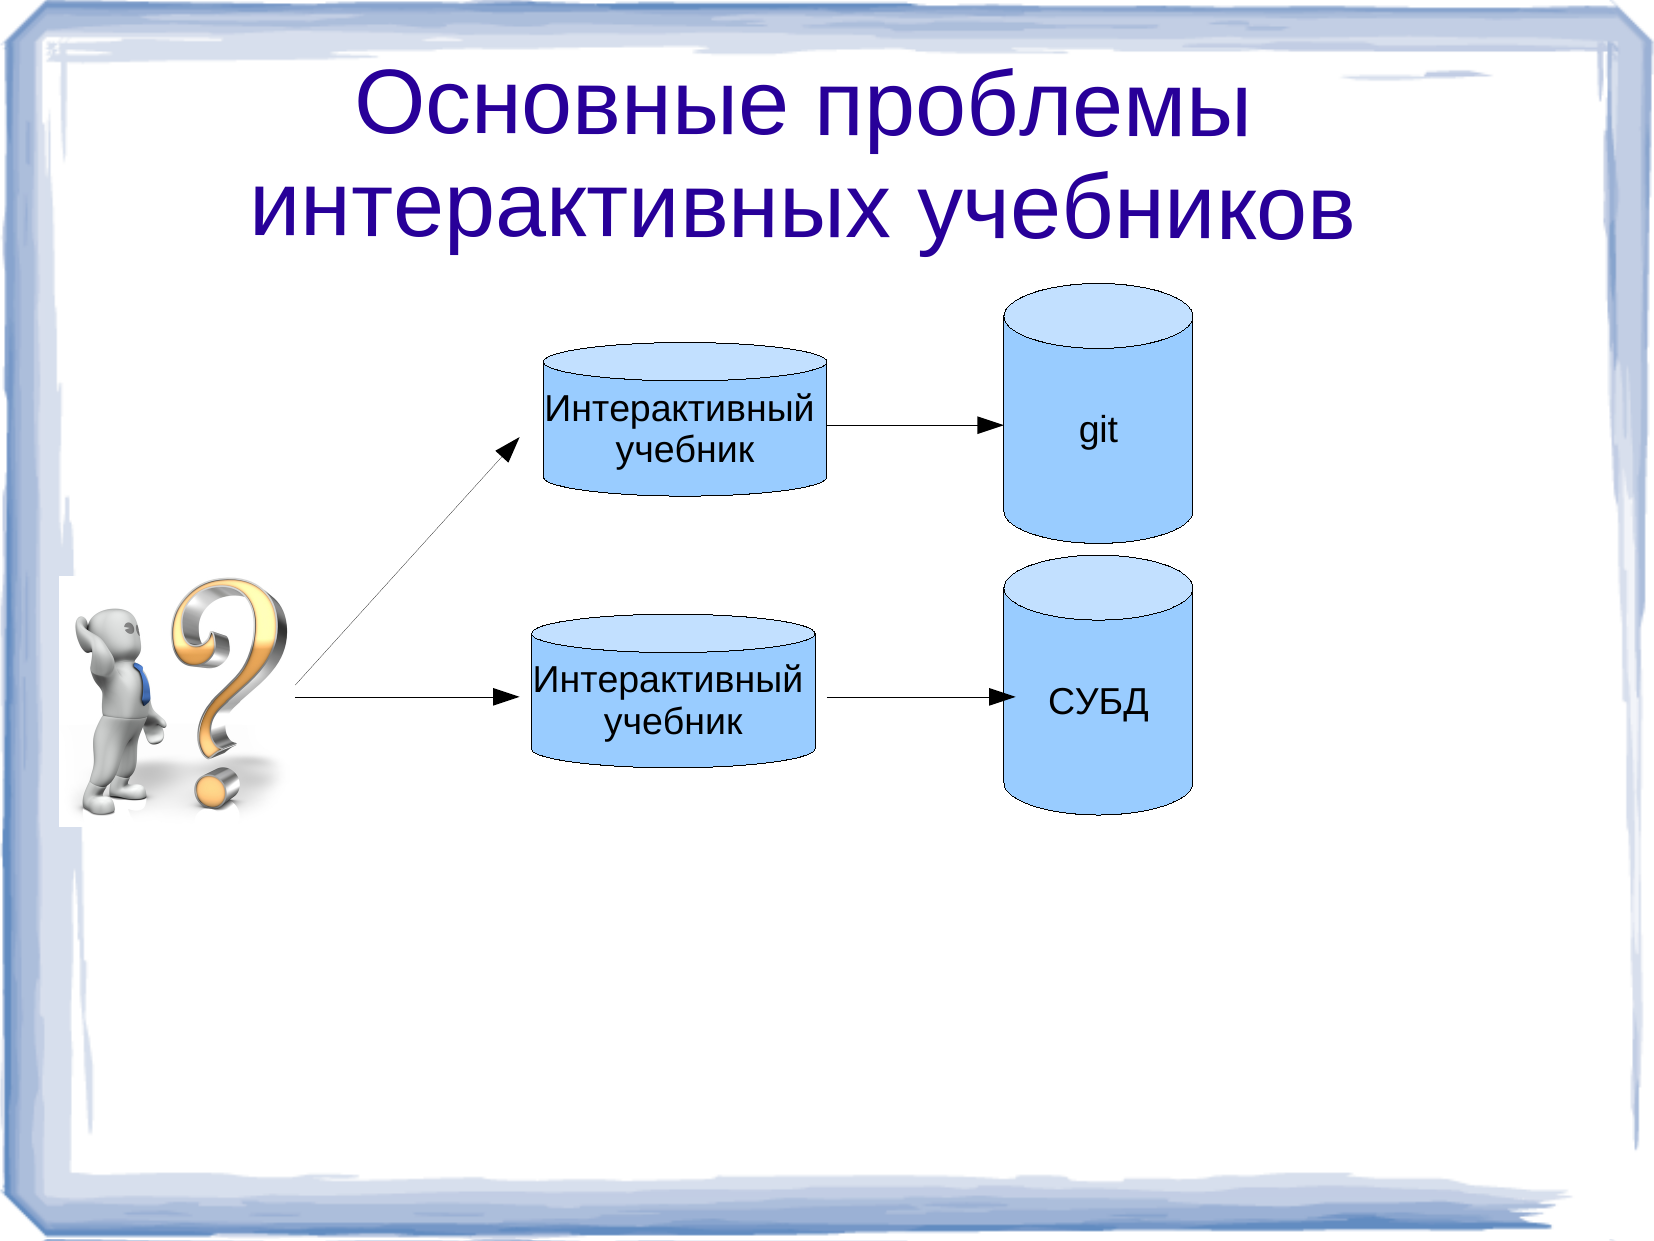

# Основные проблемы интерактивных учебников
git
Интерактивный
учебник
СУБД
Интерактивный
учебник